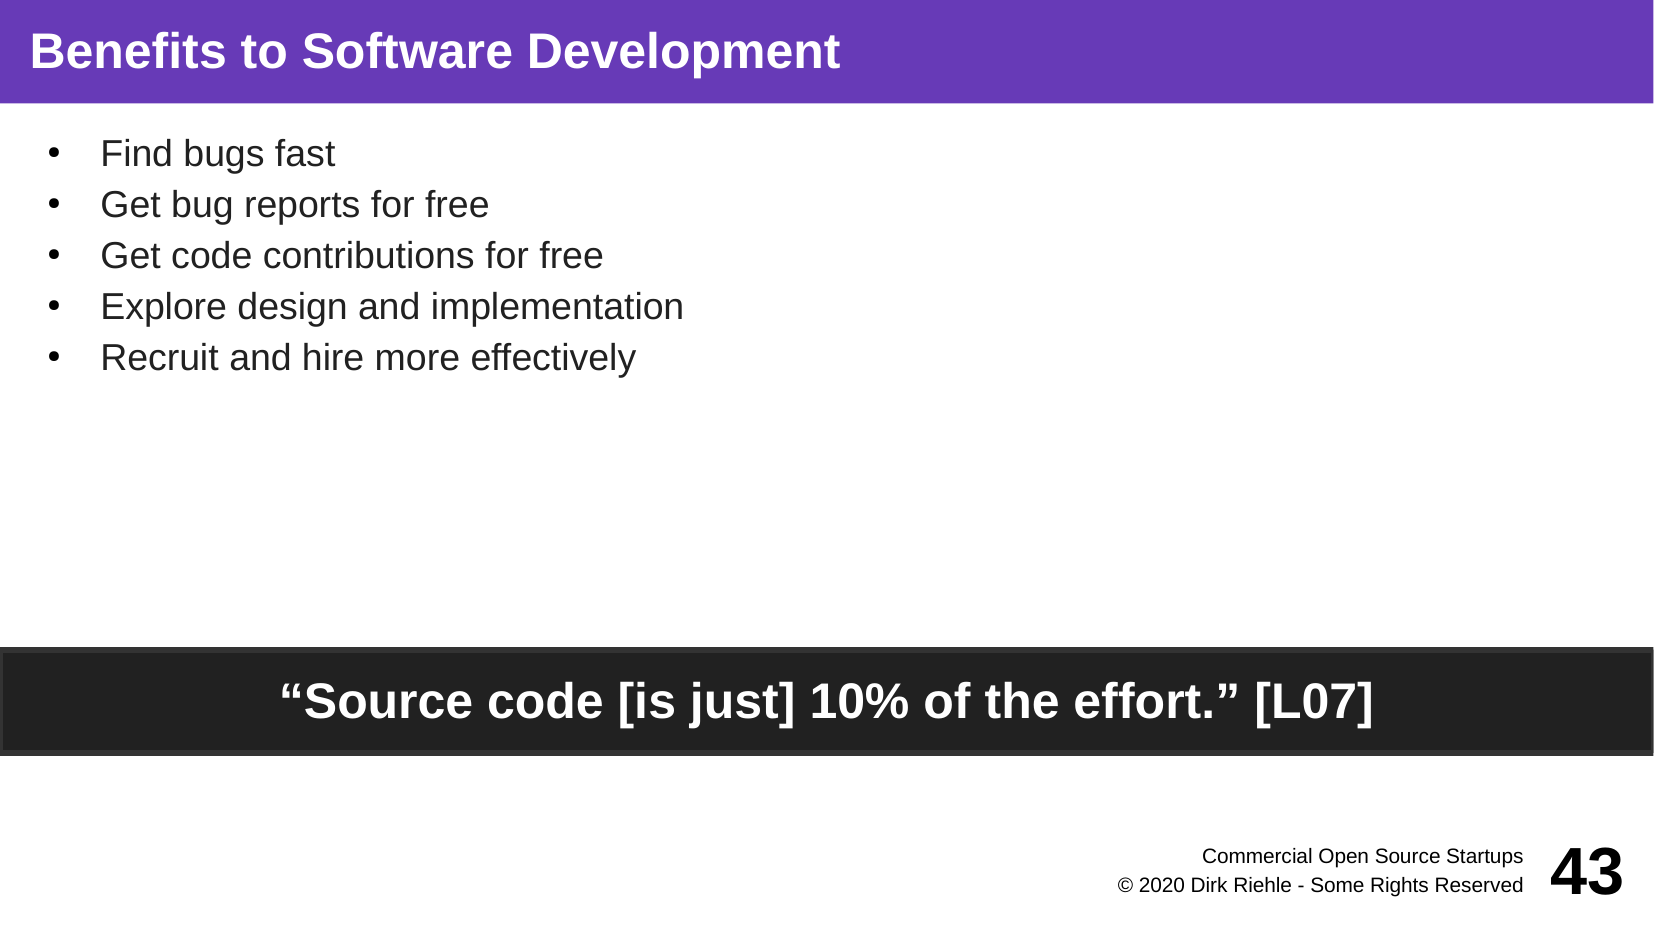

# Benefits to Software Development
Find bugs fast
Get bug reports for free
Get code contributions for free
Explore design and implementation
Recruit and hire more effectively
“Source code [is just] 10% of the effort.” [L07]
Commercial Open Source Startups
43
© 2020 Dirk Riehle - Some Rights Reserved